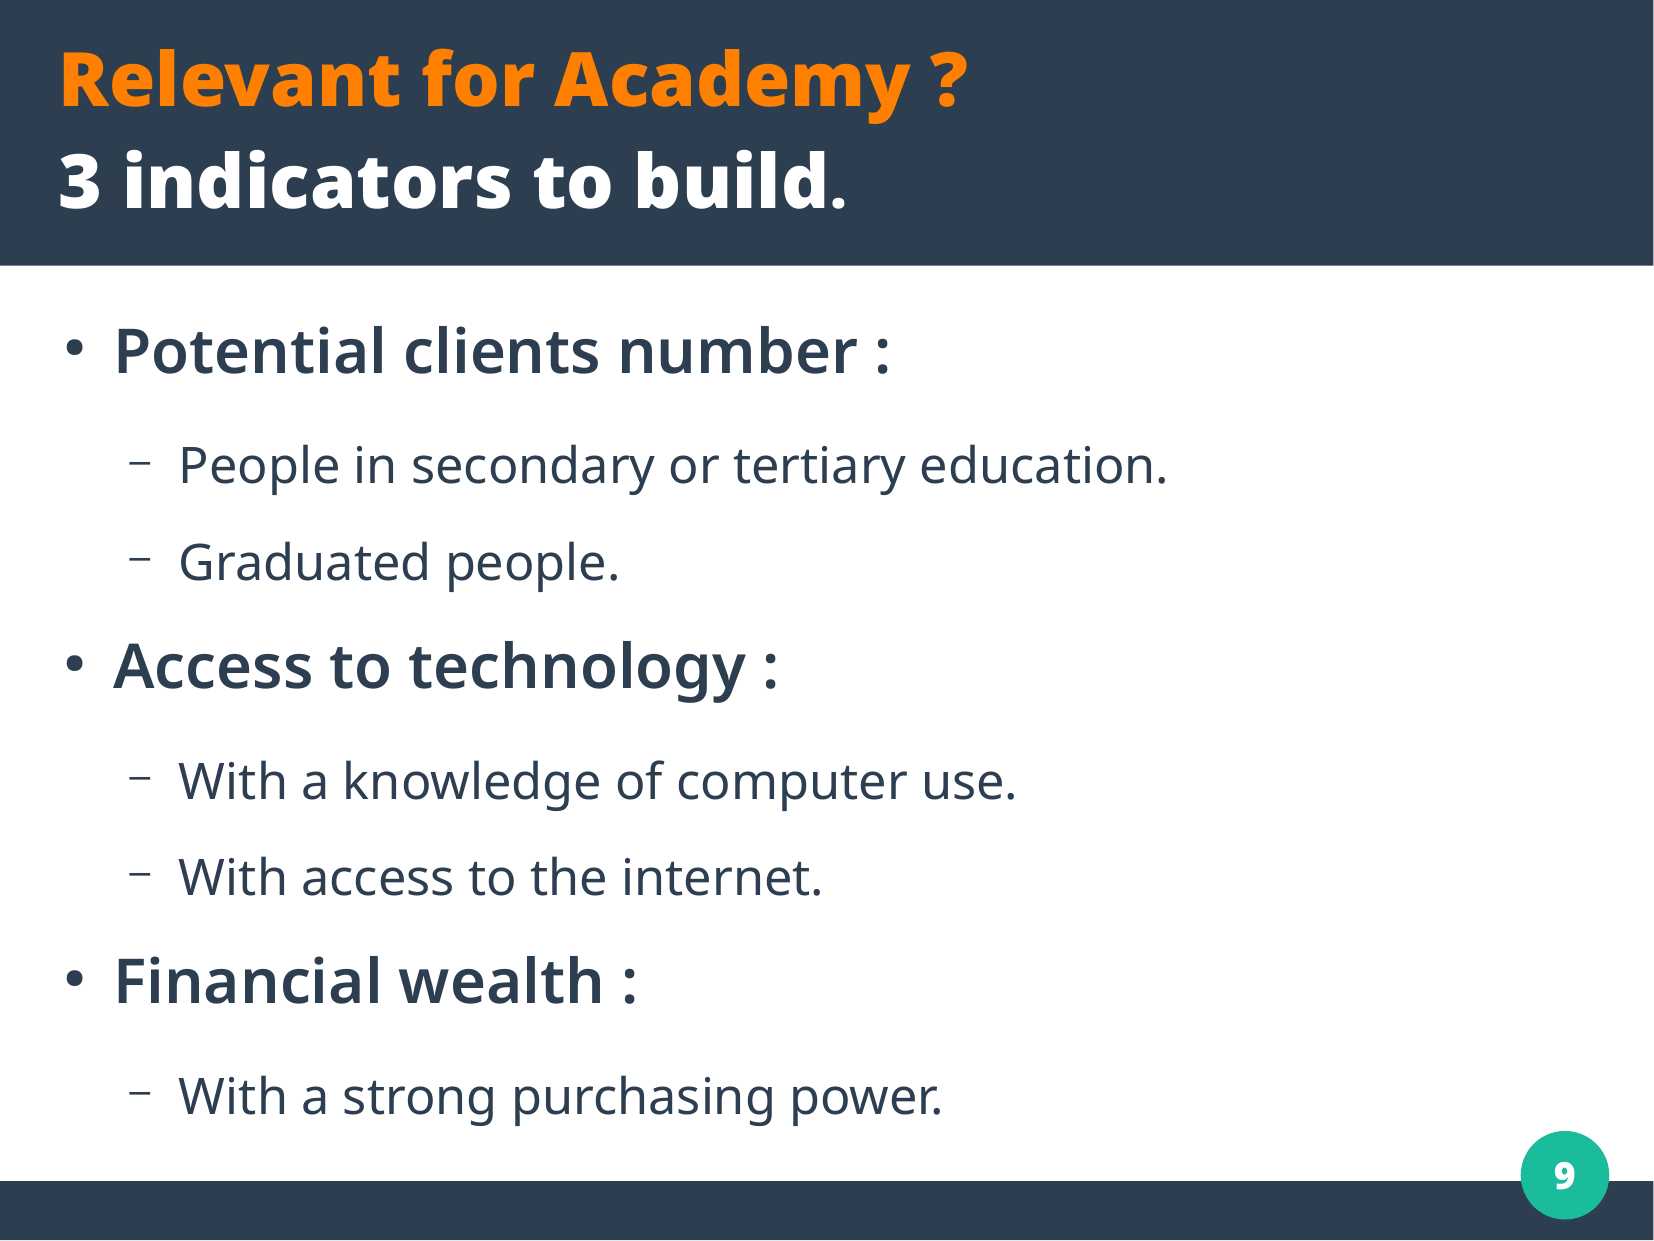

# Relevant for Academy ? 3 indicators to build.
Potential clients number :
People in secondary or tertiary education.
Graduated people.
Access to technology :
With a knowledge of computer use.
With access to the internet.
Financial wealth :
With a strong purchasing power.
9